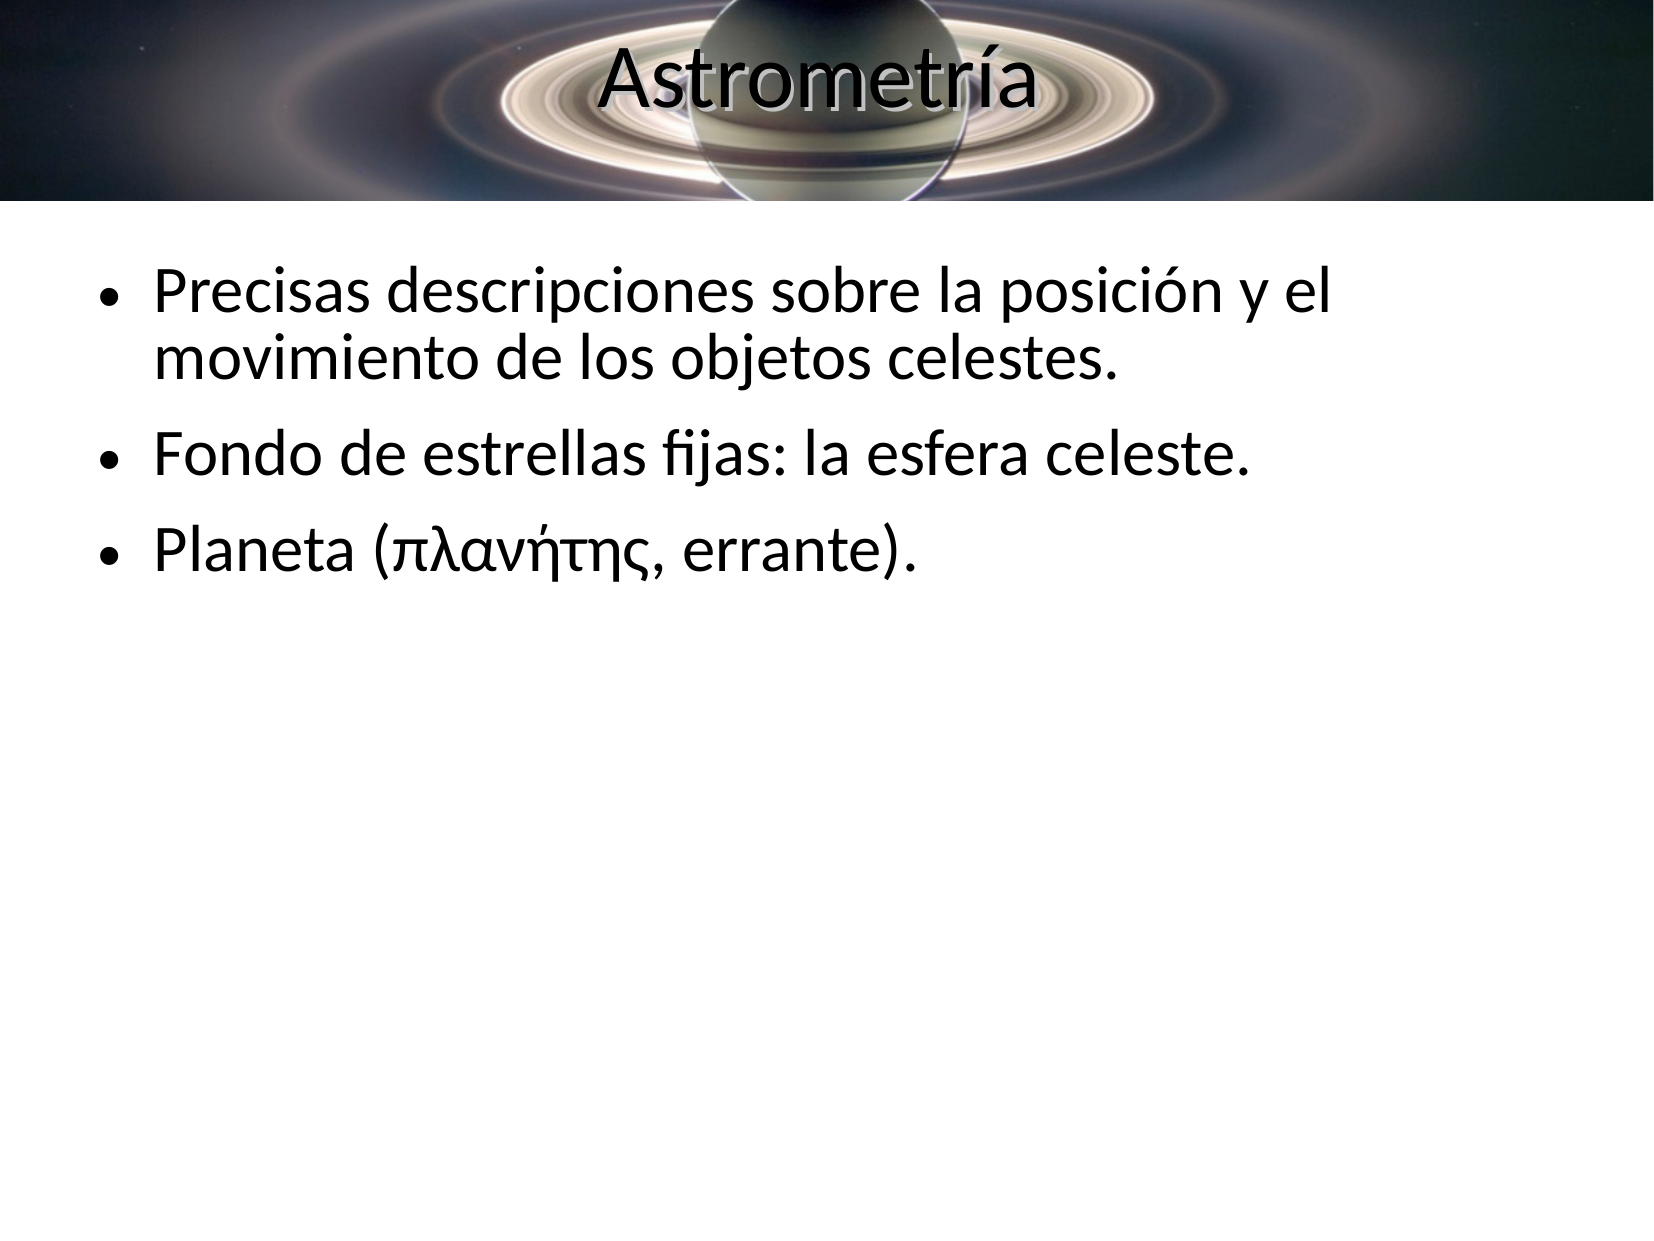

# Astrometría
Precisas descripciones sobre la posición y el movimiento de los objetos celestes.
Fondo de estrellas fijas: la esfera celeste.
Planeta (πλανήτης, errante).